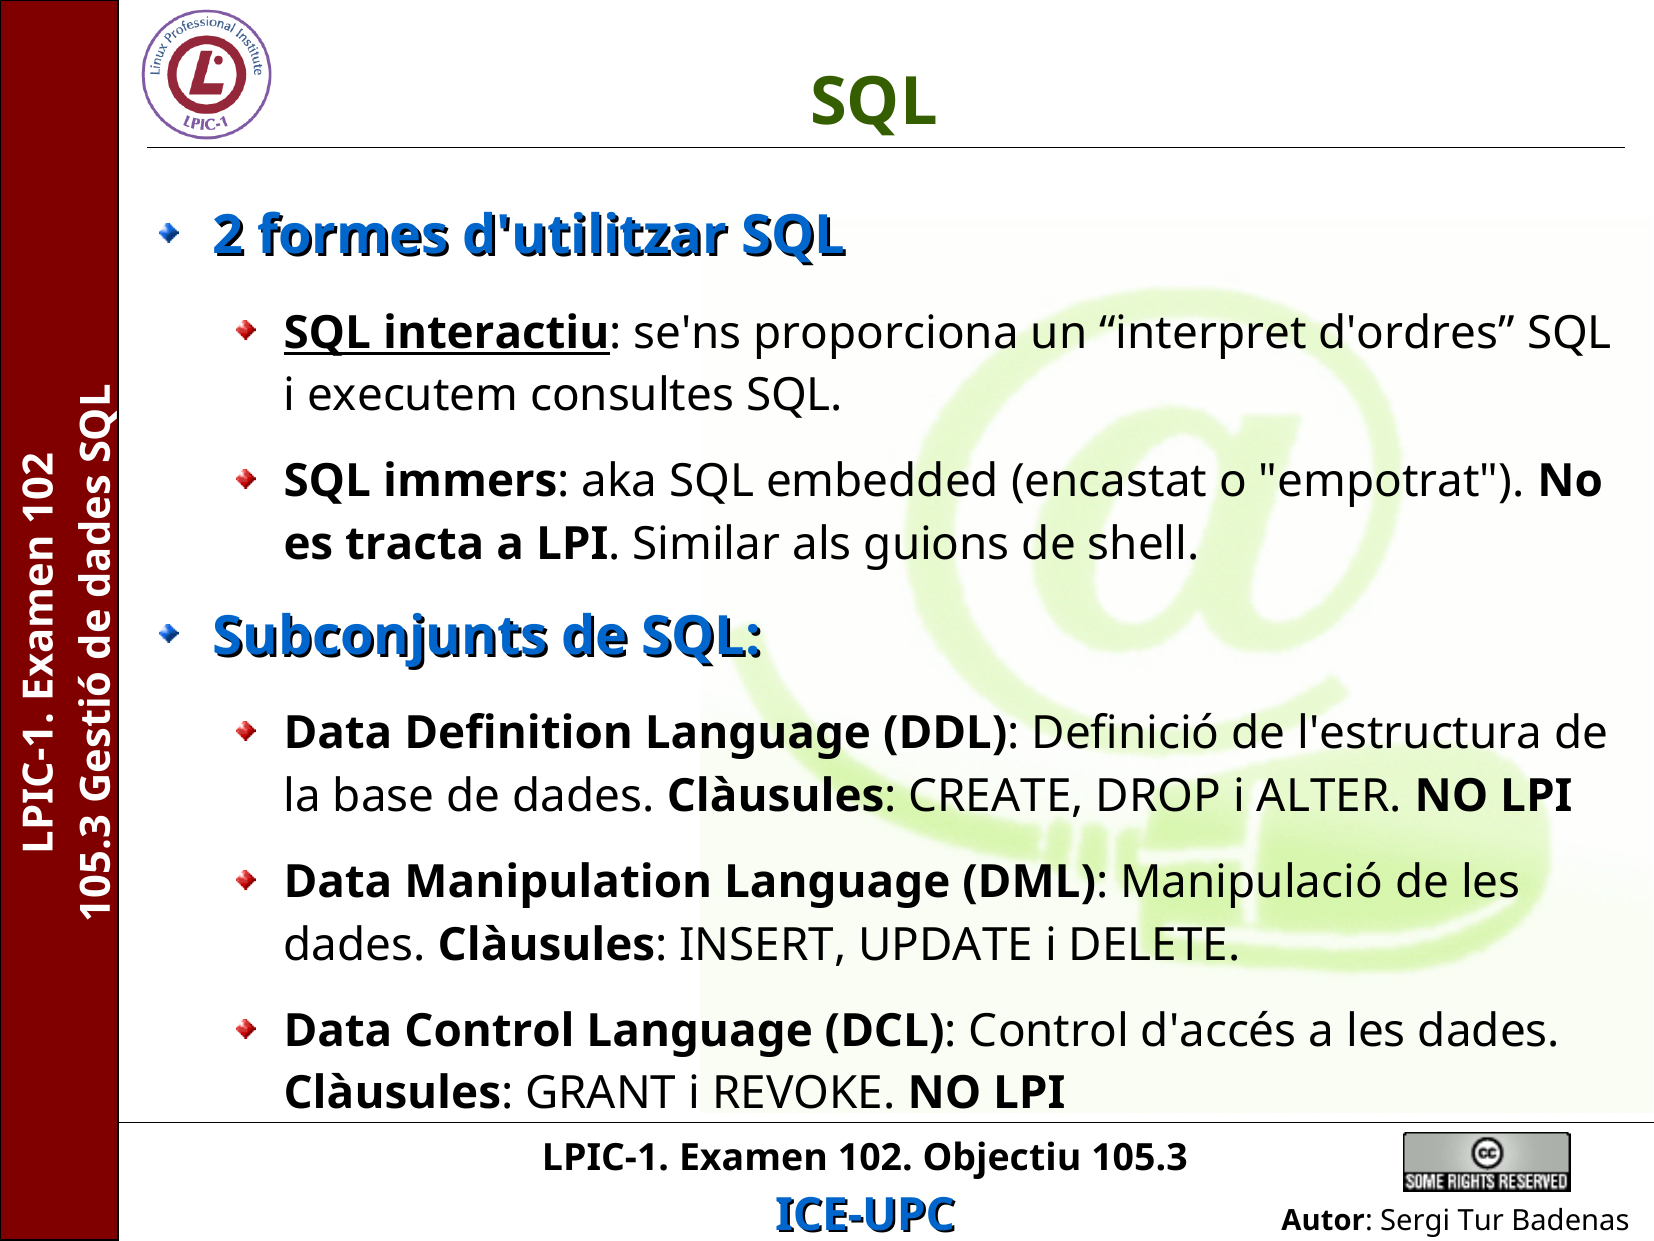

# SQL
2 formes d'utilitzar SQL
SQL interactiu: se'ns proporciona un “interpret d'ordres” SQL i executem consultes SQL.
SQL immers: aka SQL embedded (encastat o "empotrat"). No es tracta a LPI. Similar als guions de shell.
Subconjunts de SQL:
Data Definition Language (DDL): Definició de l'estructura de la base de dades. Clàusules: CREATE, DROP i ALTER. NO LPI
Data Manipulation Language (DML): Manipulació de les dades. Clàusules: INSERT, UPDATE i DELETE.
Data Control Language (DCL): Control d'accés a les dades. Clàusules: GRANT i REVOKE. NO LPI